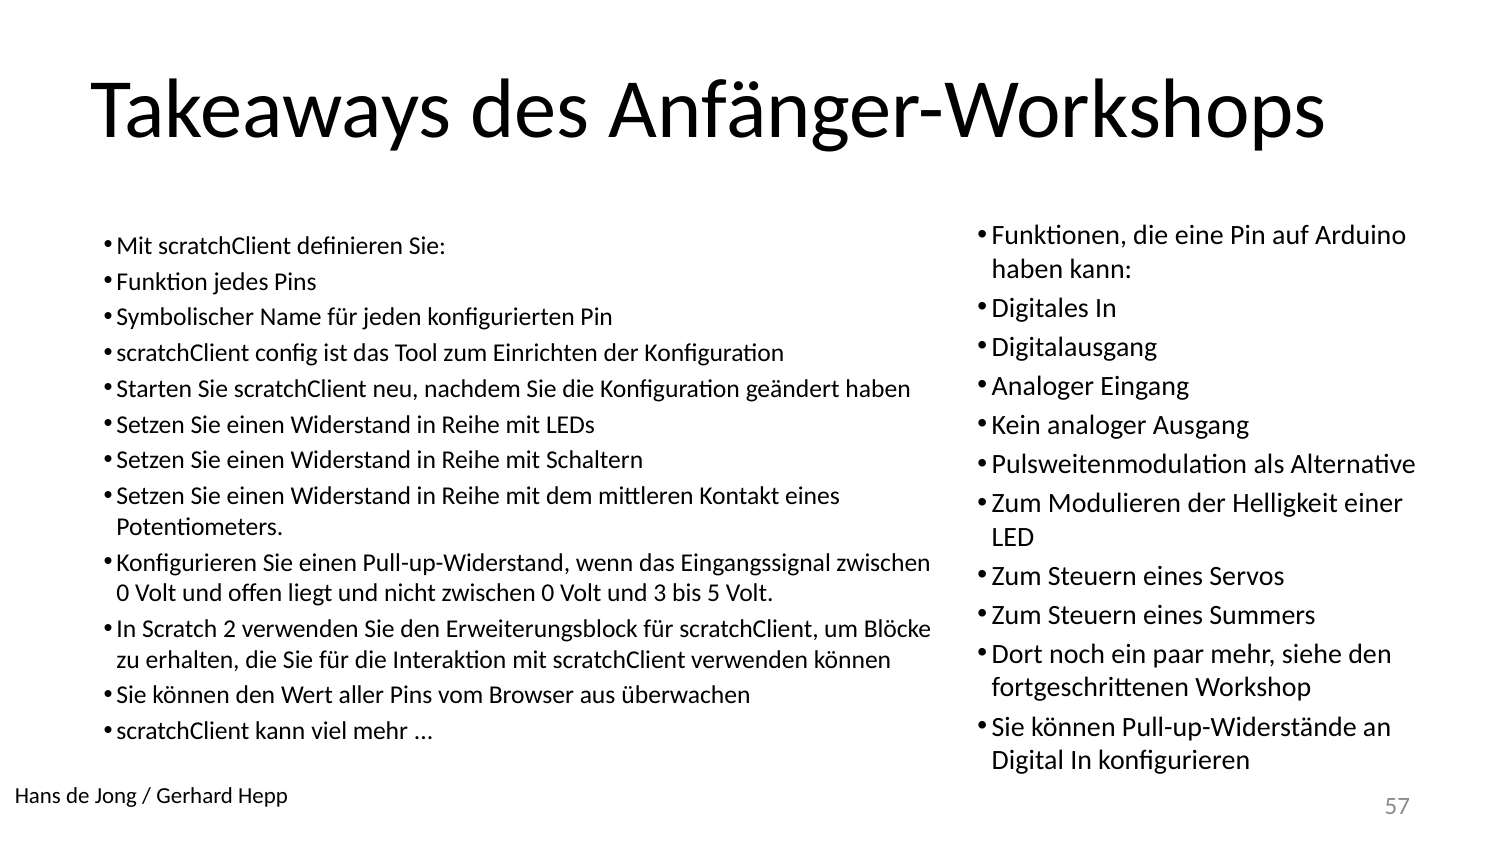

# Takeaways des Anfänger-Workshops
Funktionen, die eine Pin auf Arduino haben kann:
Digitales In
Digitalausgang
Analoger Eingang
Kein analoger Ausgang
Pulsweitenmodulation als Alternative
Zum Modulieren der Helligkeit einer LED
Zum Steuern eines Servos
Zum Steuern eines Summers
Dort noch ein paar mehr, siehe den fortgeschrittenen Workshop
Sie können Pull-up-Widerstände an Digital In konfigurieren
Mit scratchClient definieren Sie:
Funktion jedes Pins
Symbolischer Name für jeden konfigurierten Pin
scratchClient config ist das Tool zum Einrichten der Konfiguration
Starten Sie scratchClient neu, nachdem Sie die Konfiguration geändert haben
Setzen Sie einen Widerstand in Reihe mit LEDs
Setzen Sie einen Widerstand in Reihe mit Schaltern
Setzen Sie einen Widerstand in Reihe mit dem mittleren Kontakt eines Potentiometers.
Konfigurieren Sie einen Pull-up-Widerstand, wenn das Eingangssignal zwischen 0 Volt und offen liegt und nicht zwischen 0 Volt und 3 bis 5 Volt.
In Scratch 2 verwenden Sie den Erweiterungsblock für scratchClient, um Blöcke zu erhalten, die Sie für die Interaktion mit scratchClient verwenden können
Sie können den Wert aller Pins vom Browser aus überwachen
scratchClient kann viel mehr ...